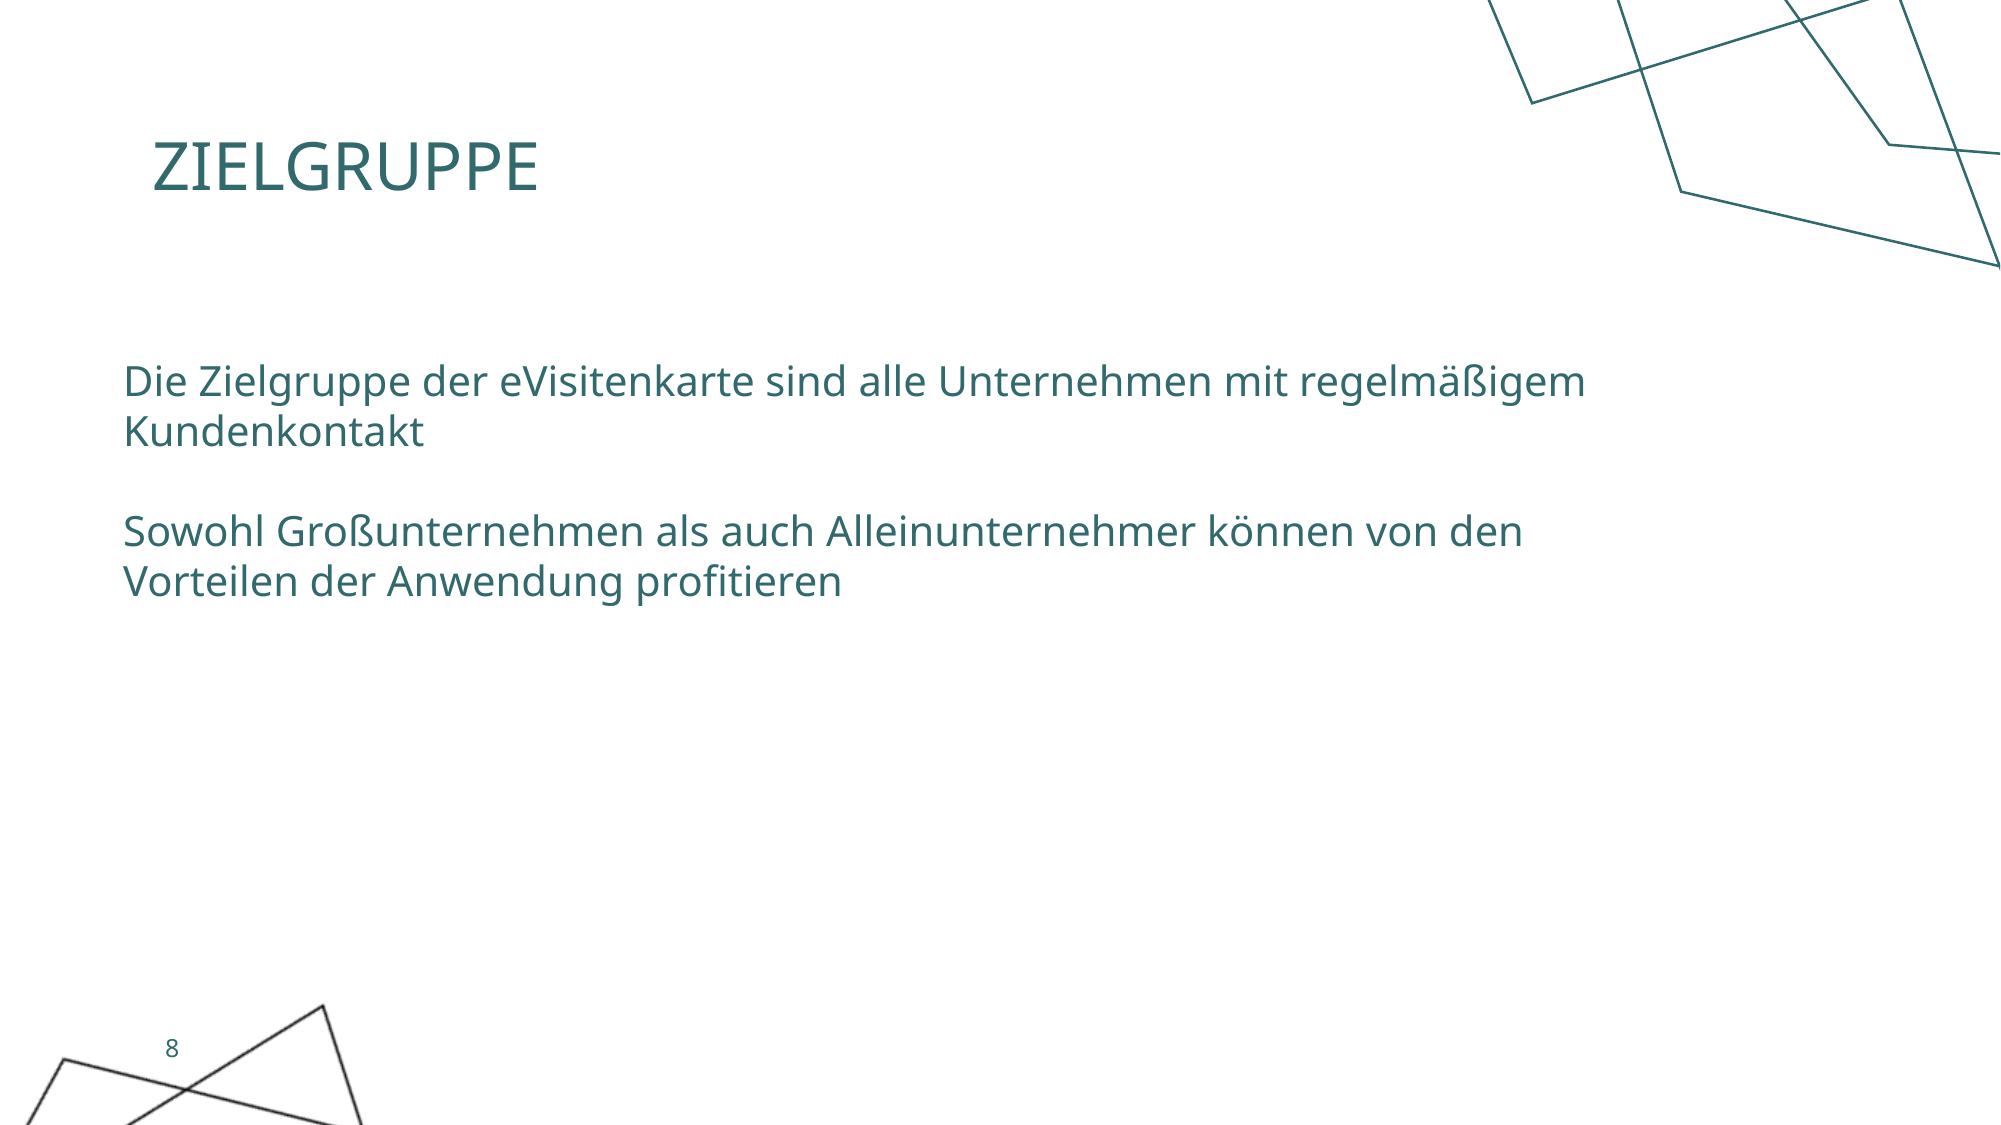

# Zielgruppe
Die Zielgruppe der eVisitenkarte sind alle Unternehmen mit regelmäßigem Kundenkontakt
Sowohl Großunternehmen als auch Alleinunternehmer können von den Vorteilen der Anwendung profitieren